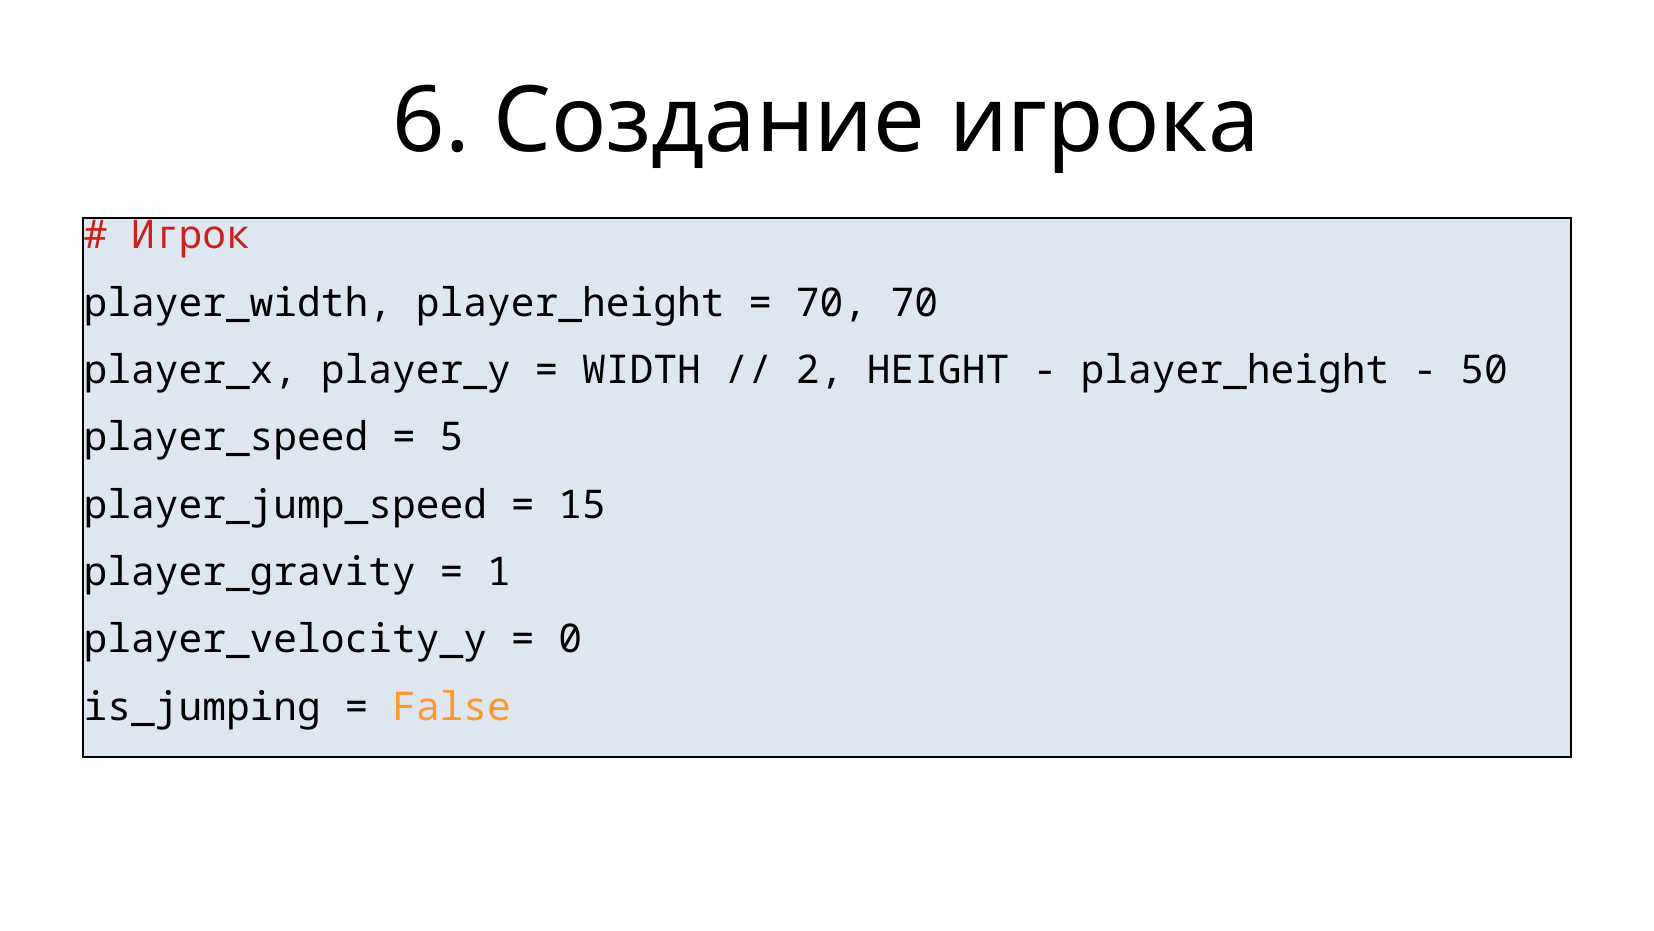

# 6. Создание игрока
# Игрок
player_width, player_height = 70, 70
player_x, player_y = WIDTH // 2, HEIGHT - player_height - 50
player_speed = 5
player_jump_speed = 15
player_gravity = 1
player_velocity_y = 0
is_jumping = False